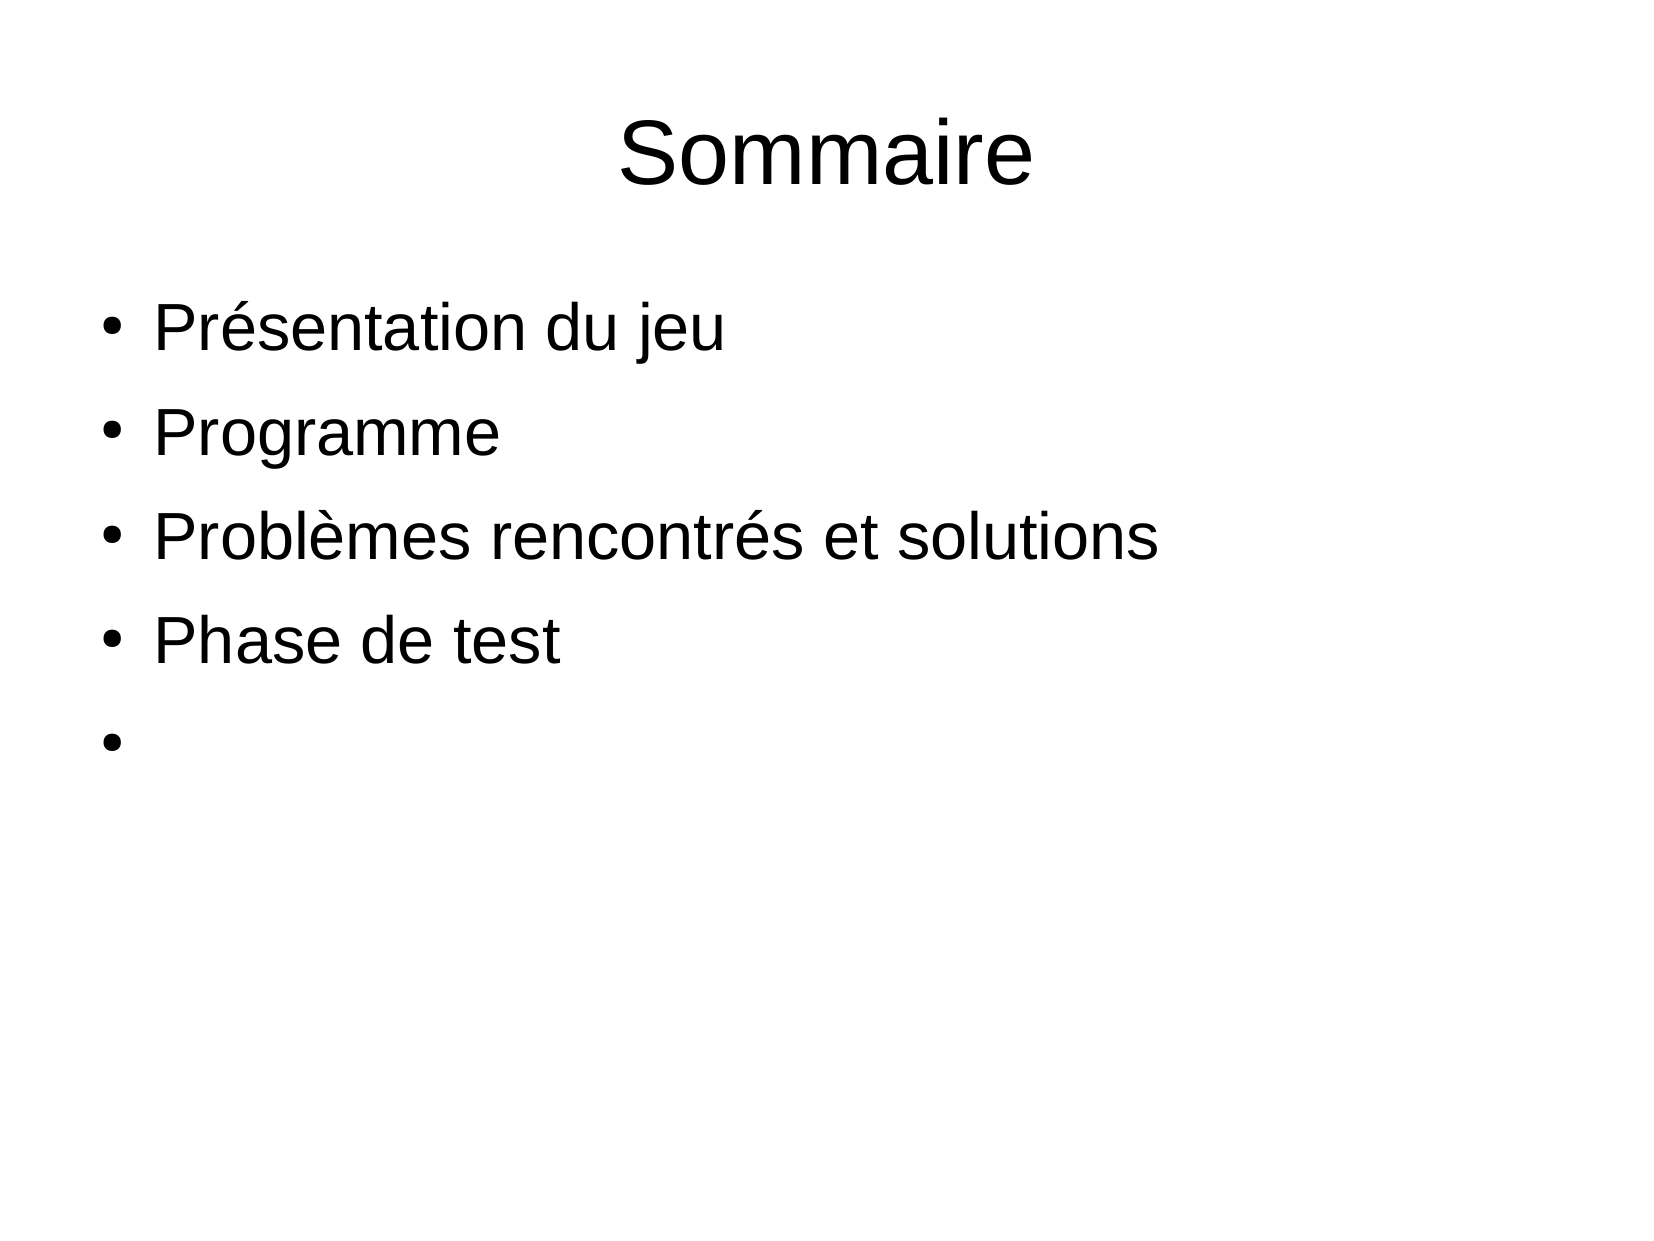

# Sommaire
Présentation du jeu
Programme
Problèmes rencontrés et solutions
Phase de test